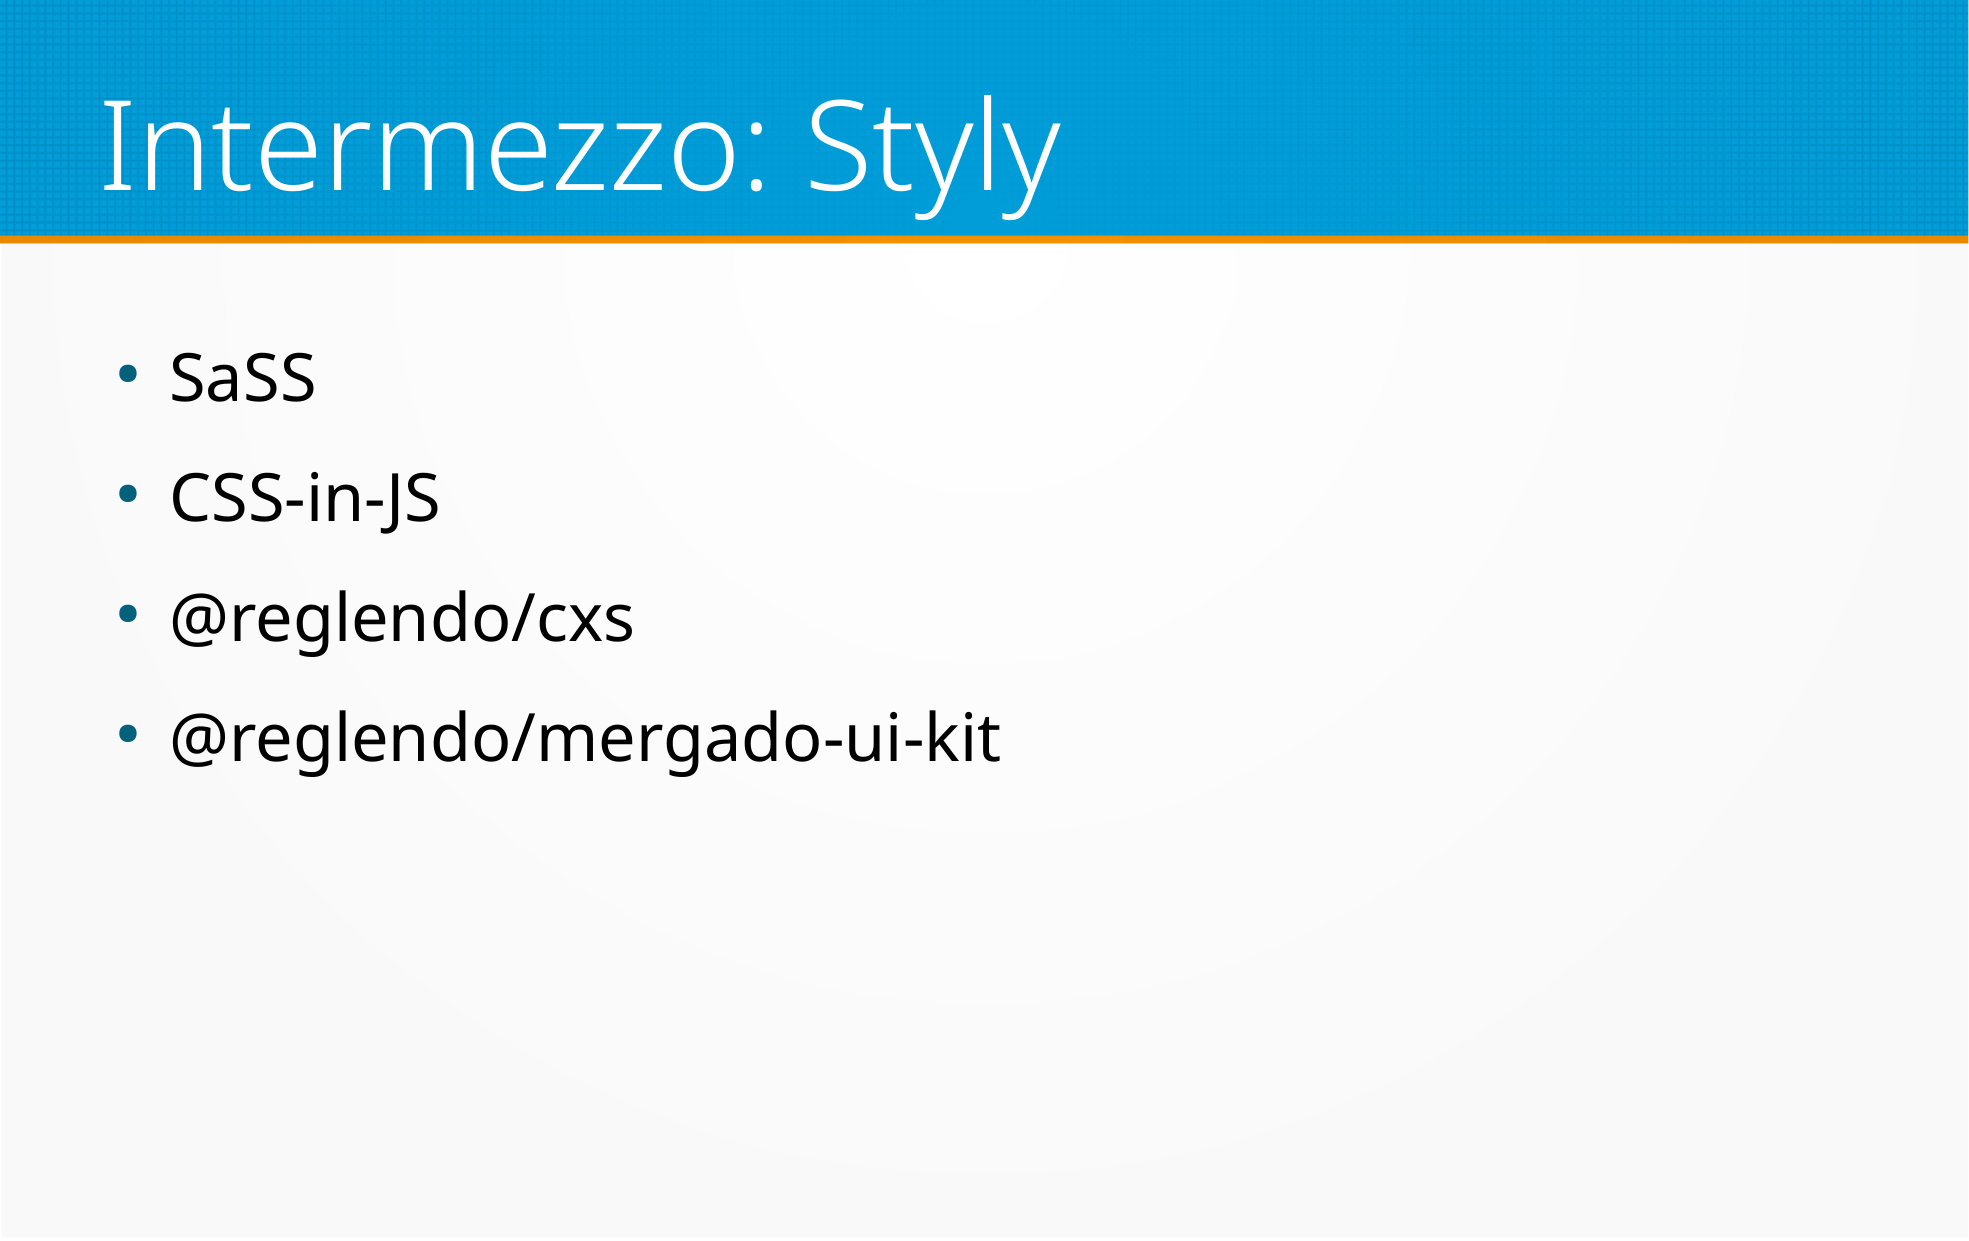

# Intermezzo: Styly
SaSS
CSS-in-JS
@reglendo/cxs
@reglendo/mergado-ui-kit